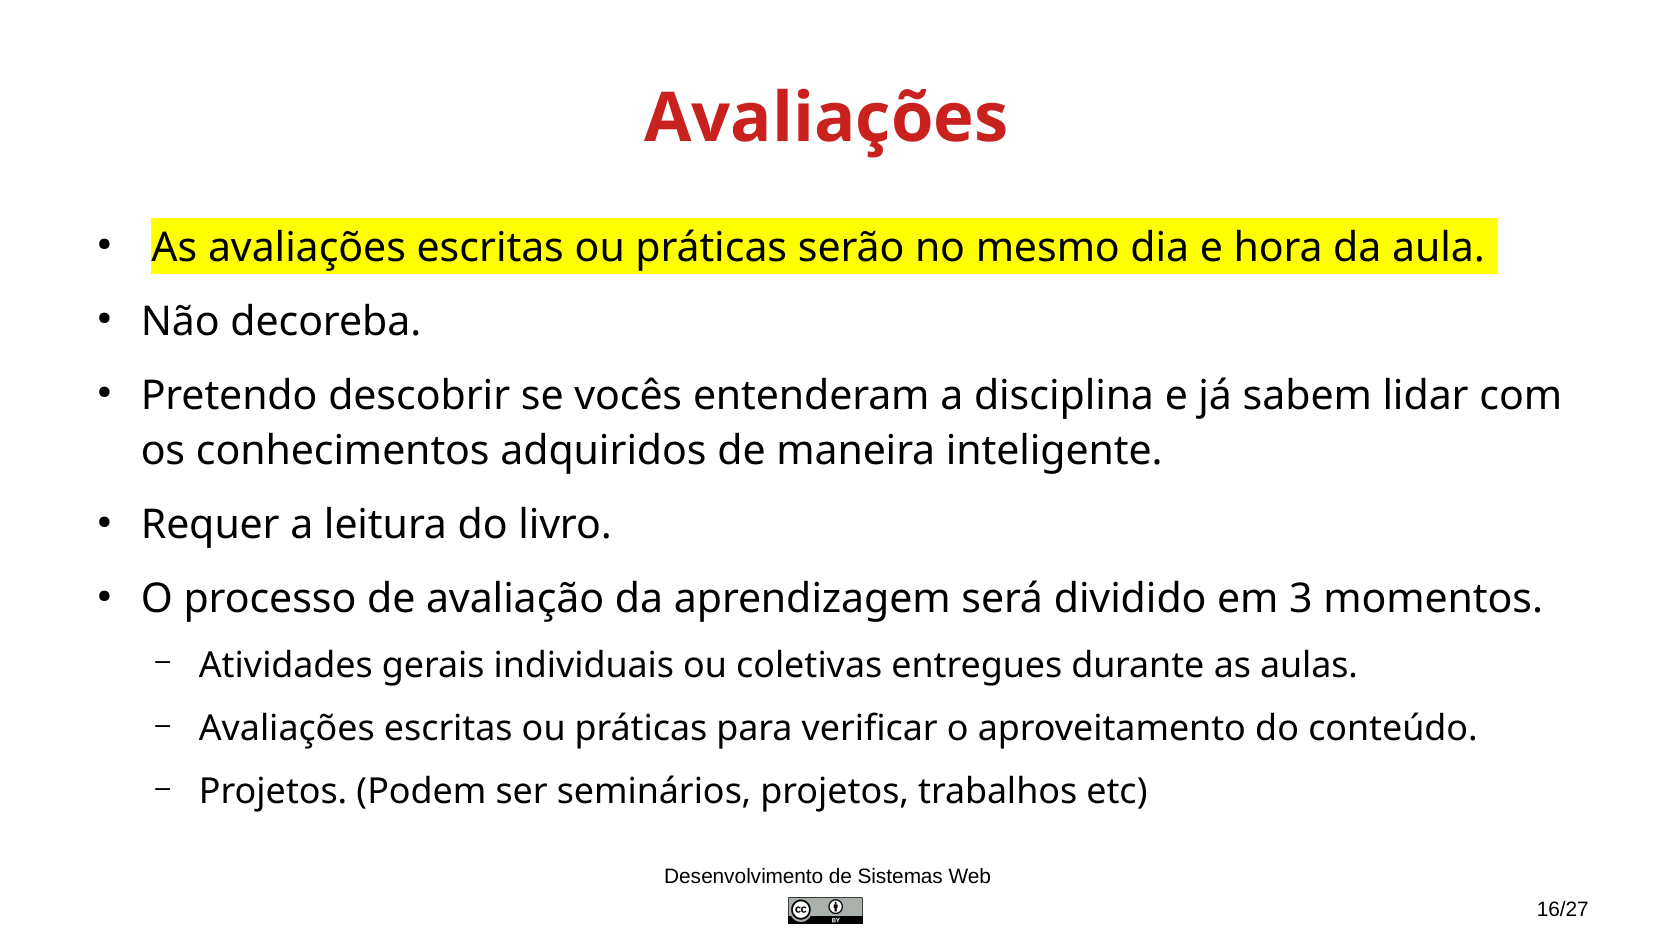

# Avaliações
 As avaliações escritas ou práticas serão no mesmo dia e hora da aula.
Não decoreba.
Pretendo descobrir se vocês entenderam a disciplina e já sabem lidar com os conhecimentos adquiridos de maneira inteligente.
Requer a leitura do livro.
O processo de avaliação da aprendizagem será dividido em 3 momentos.
Atividades gerais individuais ou coletivas entregues durante as aulas.
Avaliações escritas ou práticas para verificar o aproveitamento do conteúdo.
Projetos. (Podem ser seminários, projetos, trabalhos etc)
16